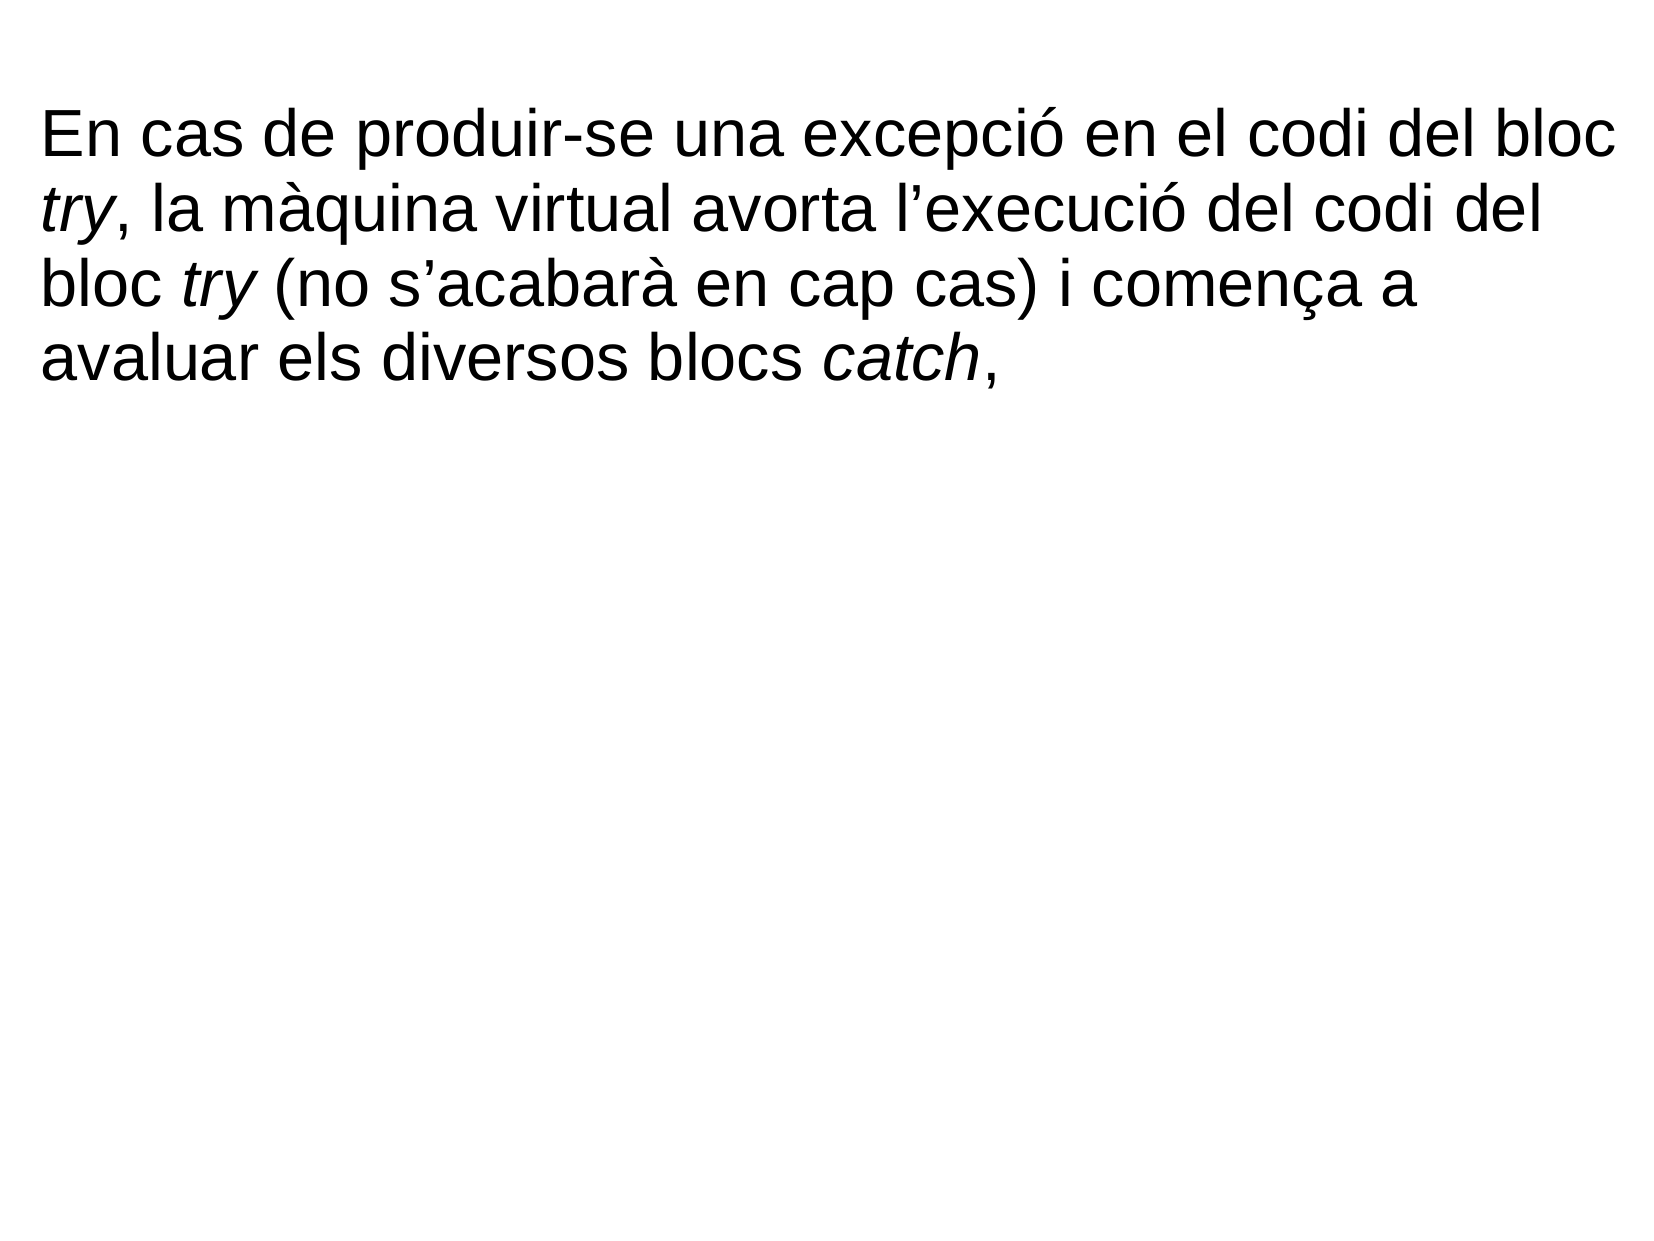

En cas de produir-se una excepció en el codi del bloc try, la màquina virtual avorta l’execució del codi del bloc try (no s’acabarà en cap cas) i comença a avaluar els diversos blocs catch,